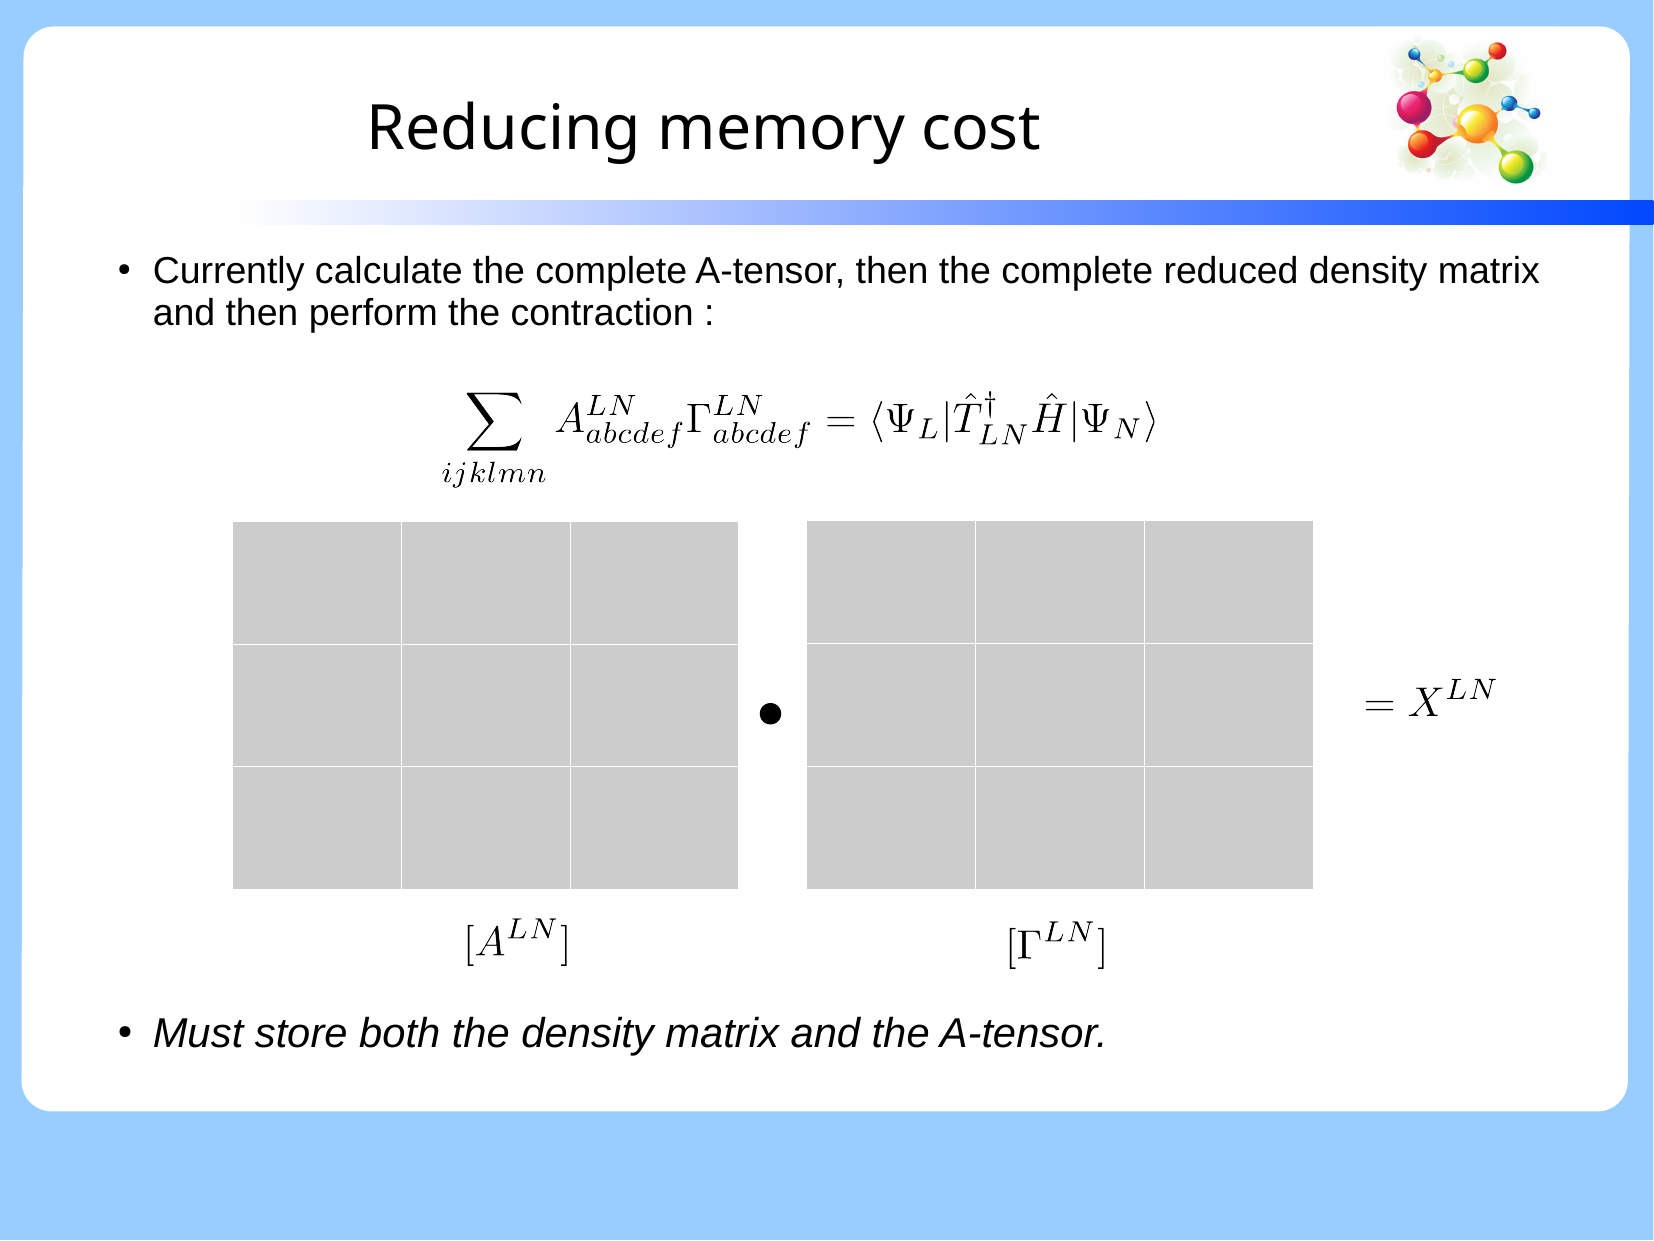

# Reducing memory cost
Currently calculate the complete A-tensor, then the complete reduced density matrix and then perform the contraction :
Must store both the density matrix and the A-tensor.
| | | |
| --- | --- | --- |
| | | |
| | | |
| | | |
| --- | --- | --- |
| | | |
| | | |